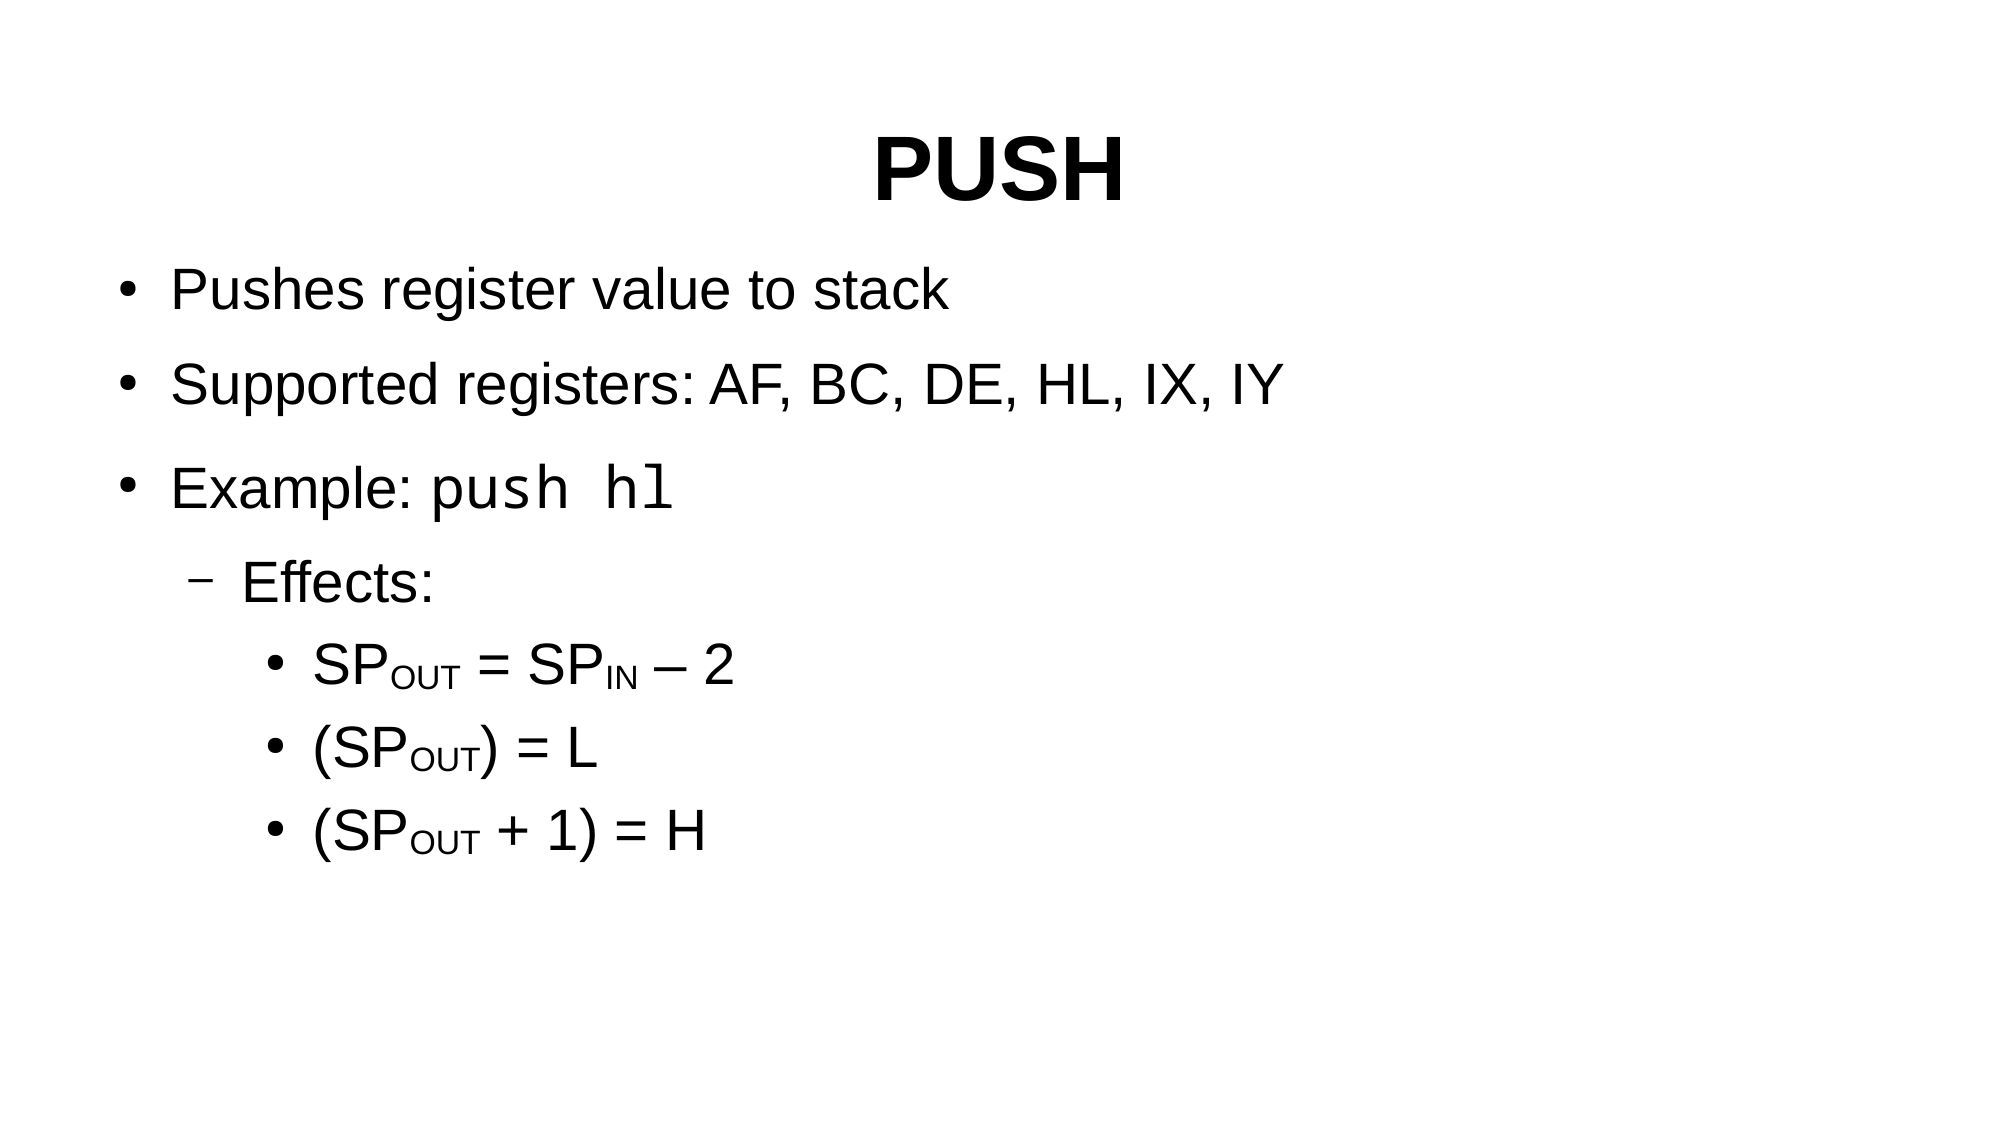

# PUSH
Pushes register value to stack
Supported registers: AF, BC, DE, HL, IX, IY
Example: push hl
Effects:
SPOUT = SPIN – 2
(SPOUT) = L
(SPOUT + 1) = H